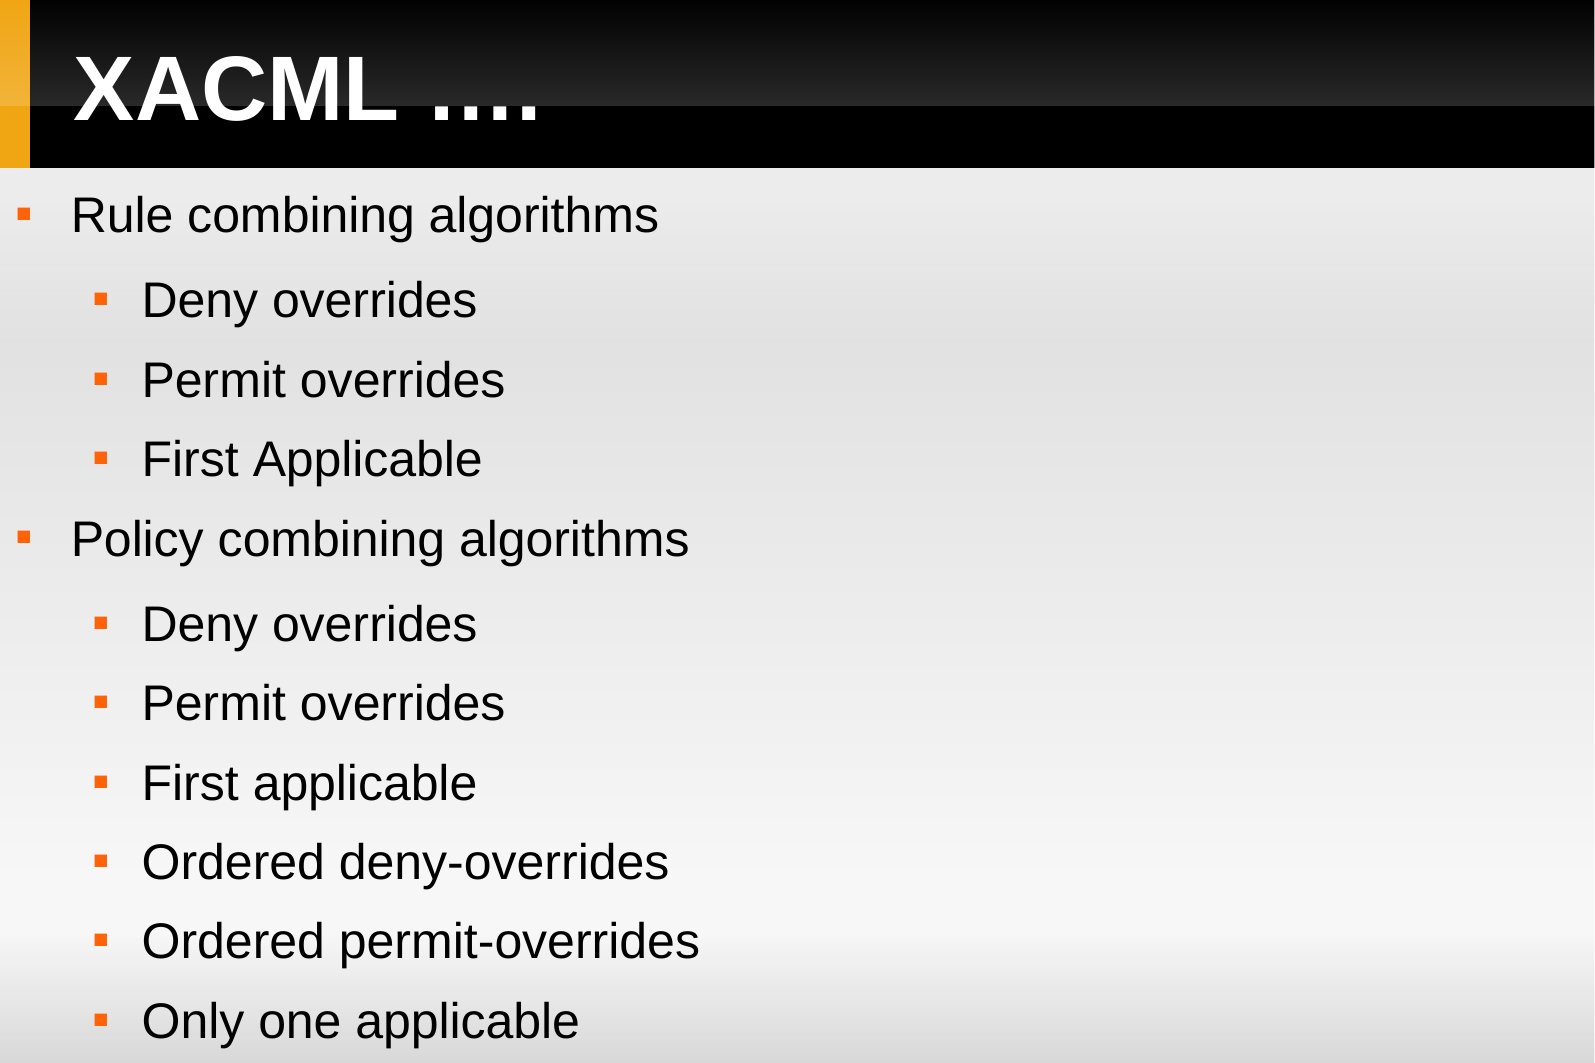

# XACML ….
Rule combining algorithms
Deny overrides
Permit overrides
First Applicable
Policy combining algorithms
Deny overrides
Permit overrides
First applicable
Ordered deny-overrides
Ordered permit-overrides
Only one applicable